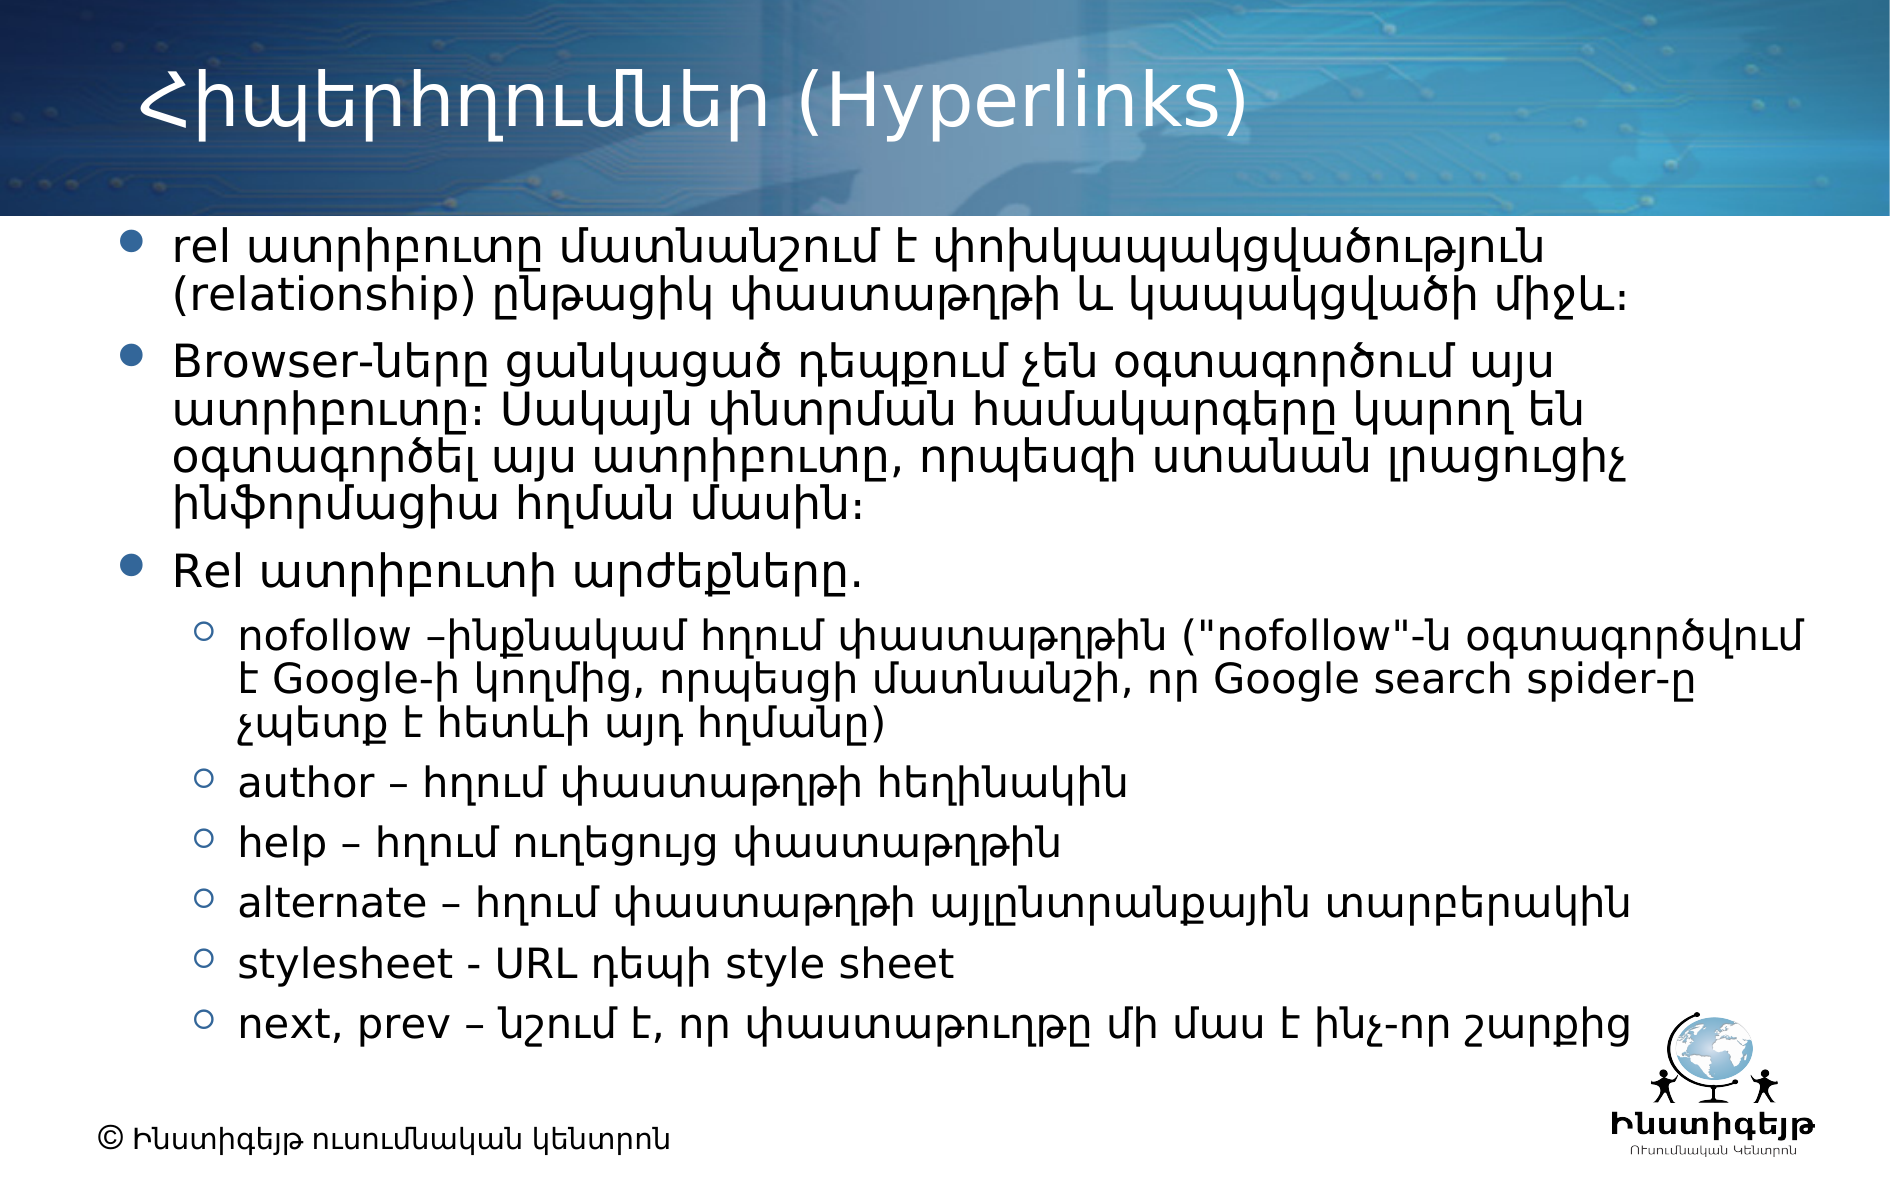

Հիպերհղումներ (Hyperlinks)
# rel ատրիբուտը մատնանշում է փոխկապակցվածություն (relationship) ընթացիկ փաստաթղթի և կապակցվածի միջև։
Browser-ները ցանկացած դեպքում չեն օգտագործում այս ատրիբուտը։ Սակայն փնտրման համակարգերը կարող են օգտագործել այս ատրիբուտը, որպեսզի ստանան լրացուցիչ ինֆորմացիա հղման մասին։
Rel ատրիբուտի արժեքները․
nofollow –ինքնակամ հղում փաստաթղթին ("nofollow"-ն օգտագործվում է Google-ի կողմից, որպեսցի մատնանշի, որ Google search spider-ը չպետք է հետևի այդ հղմանը)
author – հղում փաստաթղթի հեղինակին
help – հղում ուղեցույց փաստաթղթին
alternate – հղում փաստաթղթի այլընտրանքային տարբերակին
stylesheet - URL դեպի style sheet
next, prev – նշում է, որ փաստաթուղթը մի մաս է ինչ-որ շարքից